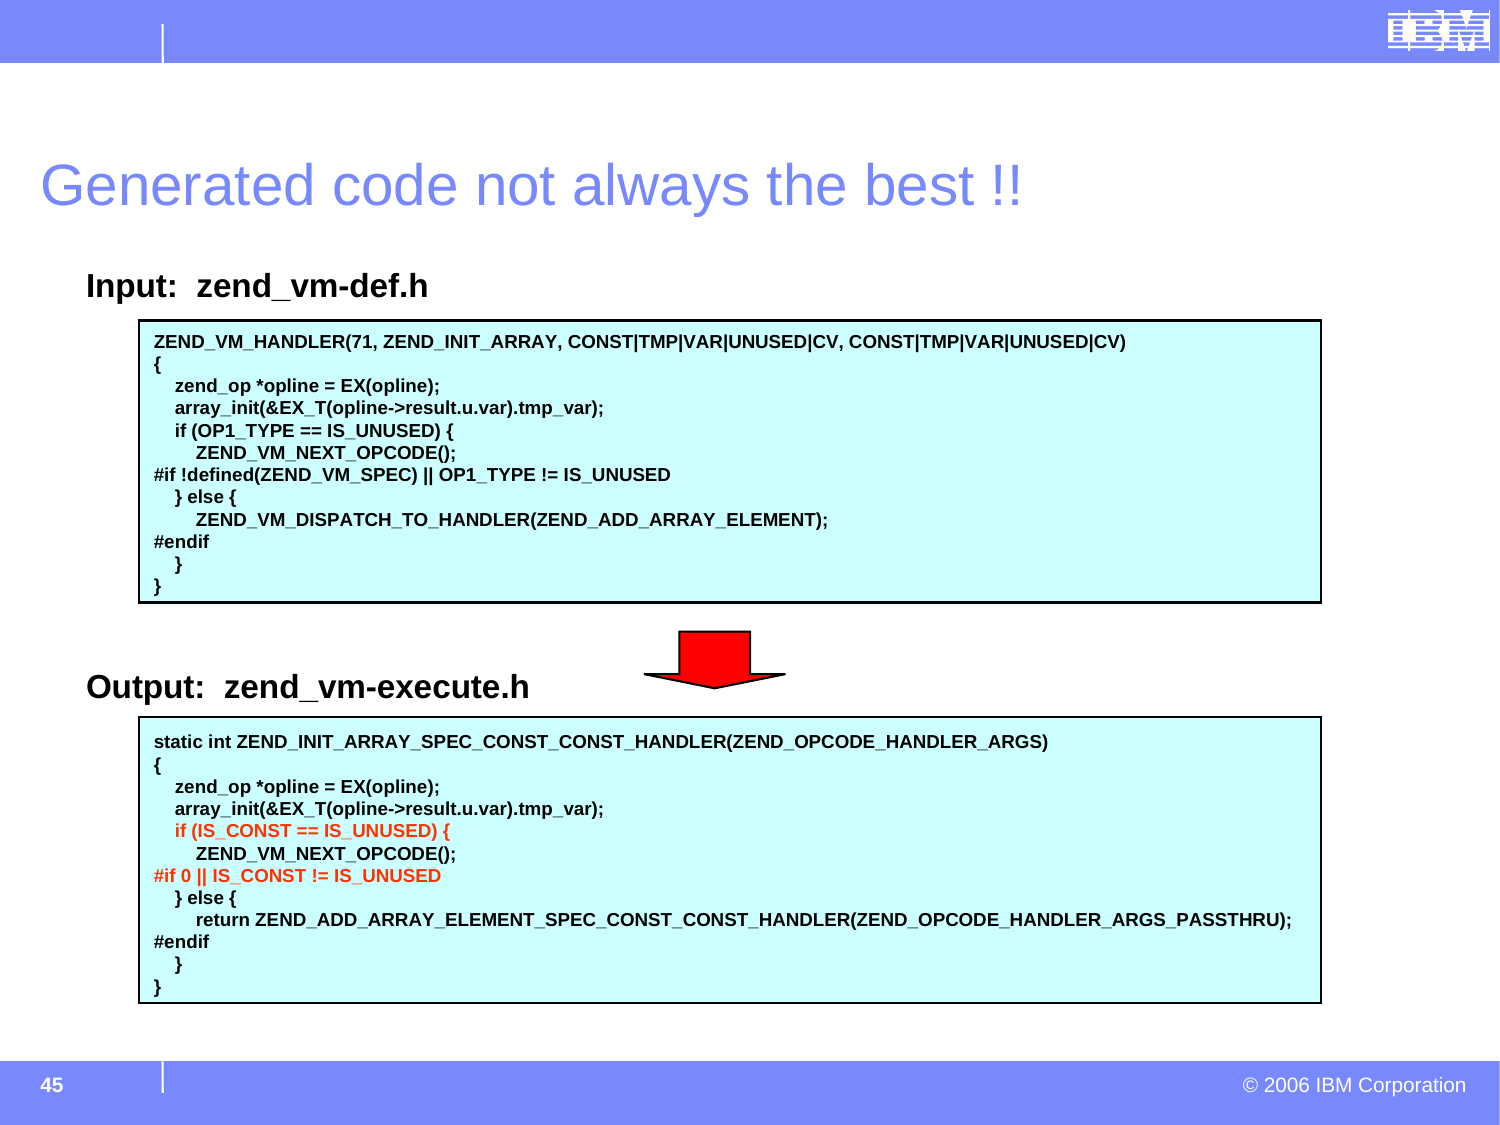

# Generated code not always the best !!
Input: zend_vm-def.h
ZEND_VM_HANDLER(71, ZEND_INIT_ARRAY, CONST|TMP|VAR|UNUSED|CV, CONST|TMP|VAR|UNUSED|CV)‏
{
 zend_op *opline = EX(opline);
 array_init(&EX_T(opline->result.u.var).tmp_var);
 if (OP1_TYPE == IS_UNUSED) {
 ZEND_VM_NEXT_OPCODE();
#if !defined(ZEND_VM_SPEC) || OP1_TYPE != IS_UNUSED
 } else {
 ZEND_VM_DISPATCH_TO_HANDLER(ZEND_ADD_ARRAY_ELEMENT);
#endif
 }
}
Output: zend_vm-execute.h
static int ZEND_INIT_ARRAY_SPEC_CONST_CONST_HANDLER(ZEND_OPCODE_HANDLER_ARGS)‏
{
 zend_op *opline = EX(opline);
 array_init(&EX_T(opline->result.u.var).tmp_var);
 if (IS_CONST == IS_UNUSED) {
 ZEND_VM_NEXT_OPCODE();
#if 0 || IS_CONST != IS_UNUSED
 } else {
 return ZEND_ADD_ARRAY_ELEMENT_SPEC_CONST_CONST_HANDLER(ZEND_OPCODE_HANDLER_ARGS_PASSTHRU);
#endif
 }
}
45